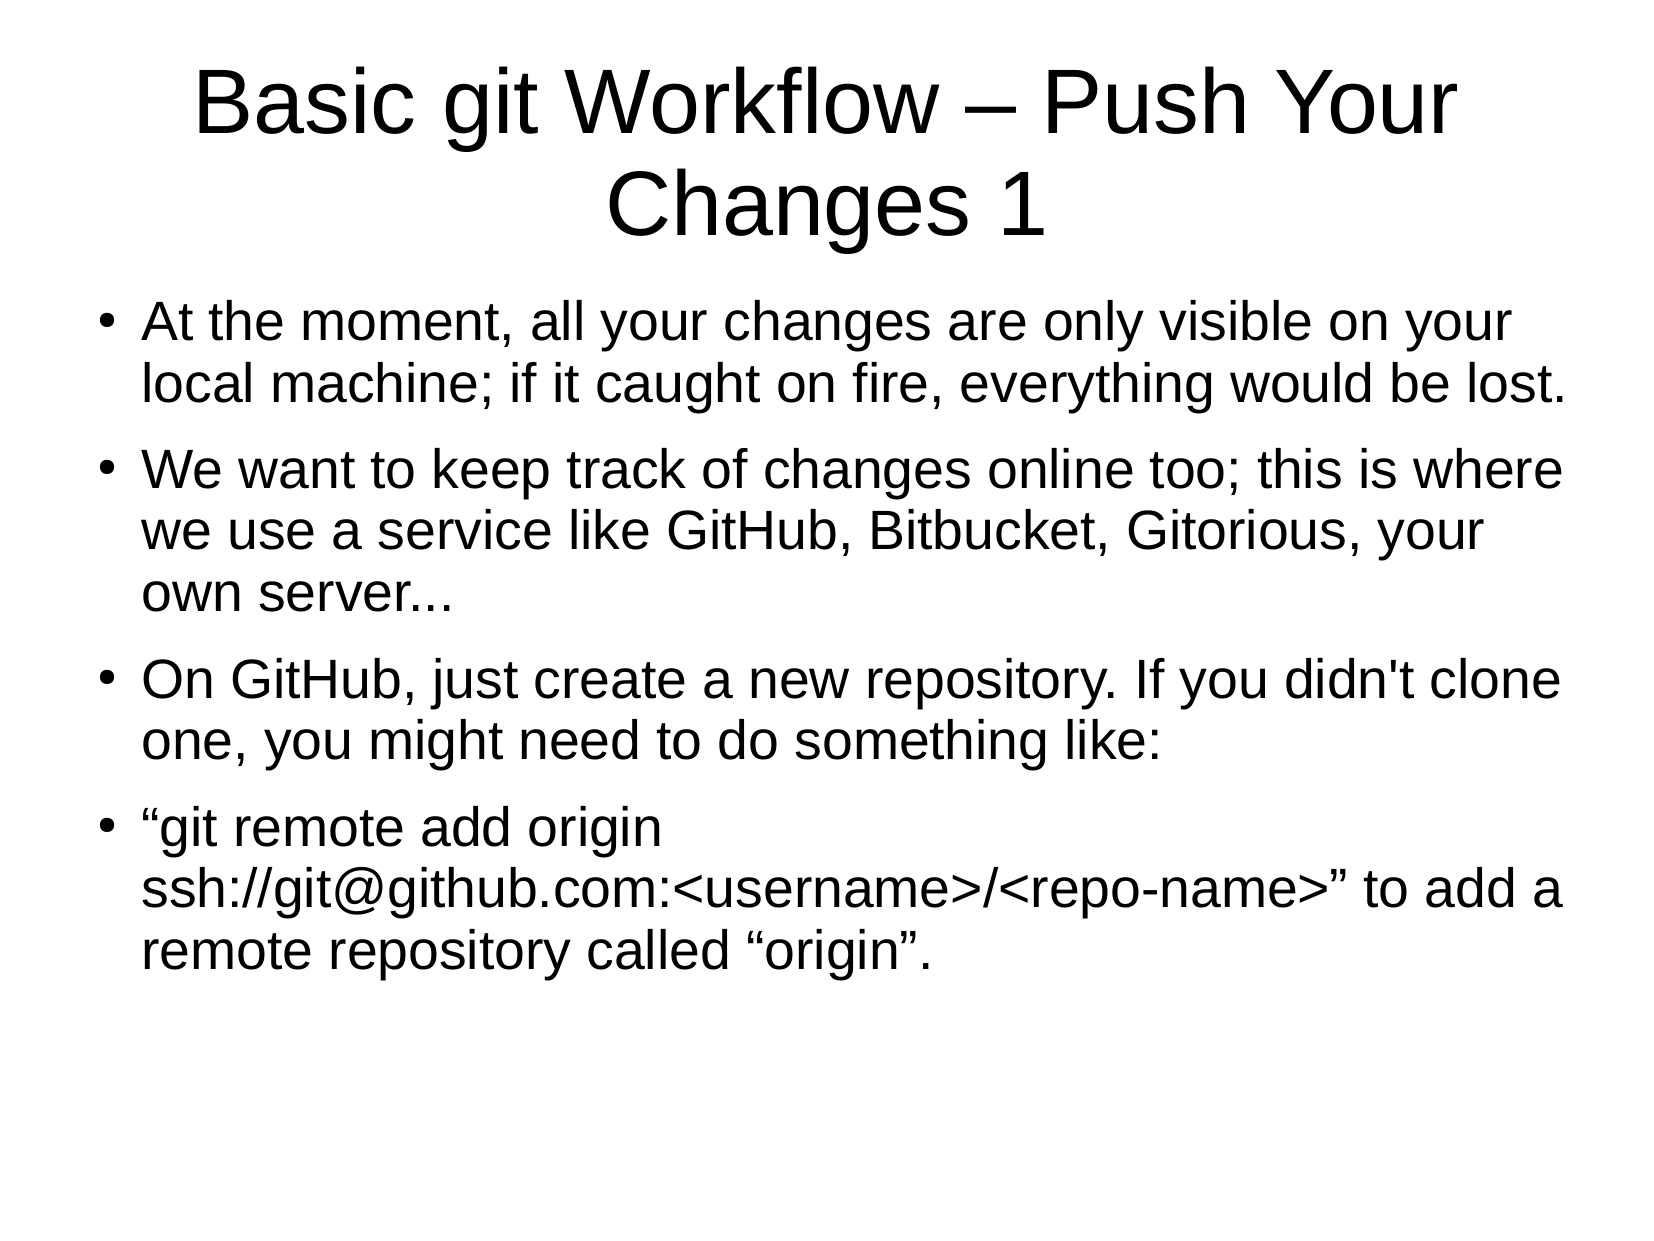

# Basic git Workflow – Push Your Changes 1
At the moment, all your changes are only visible on your local machine; if it caught on fire, everything would be lost.
We want to keep track of changes online too; this is where we use a service like GitHub, Bitbucket, Gitorious, your own server...
On GitHub, just create a new repository. If you didn't clone one, you might need to do something like:
“git remote add origin ssh://git@github.com:<username>/<repo-name>” to add a remote repository called “origin”.